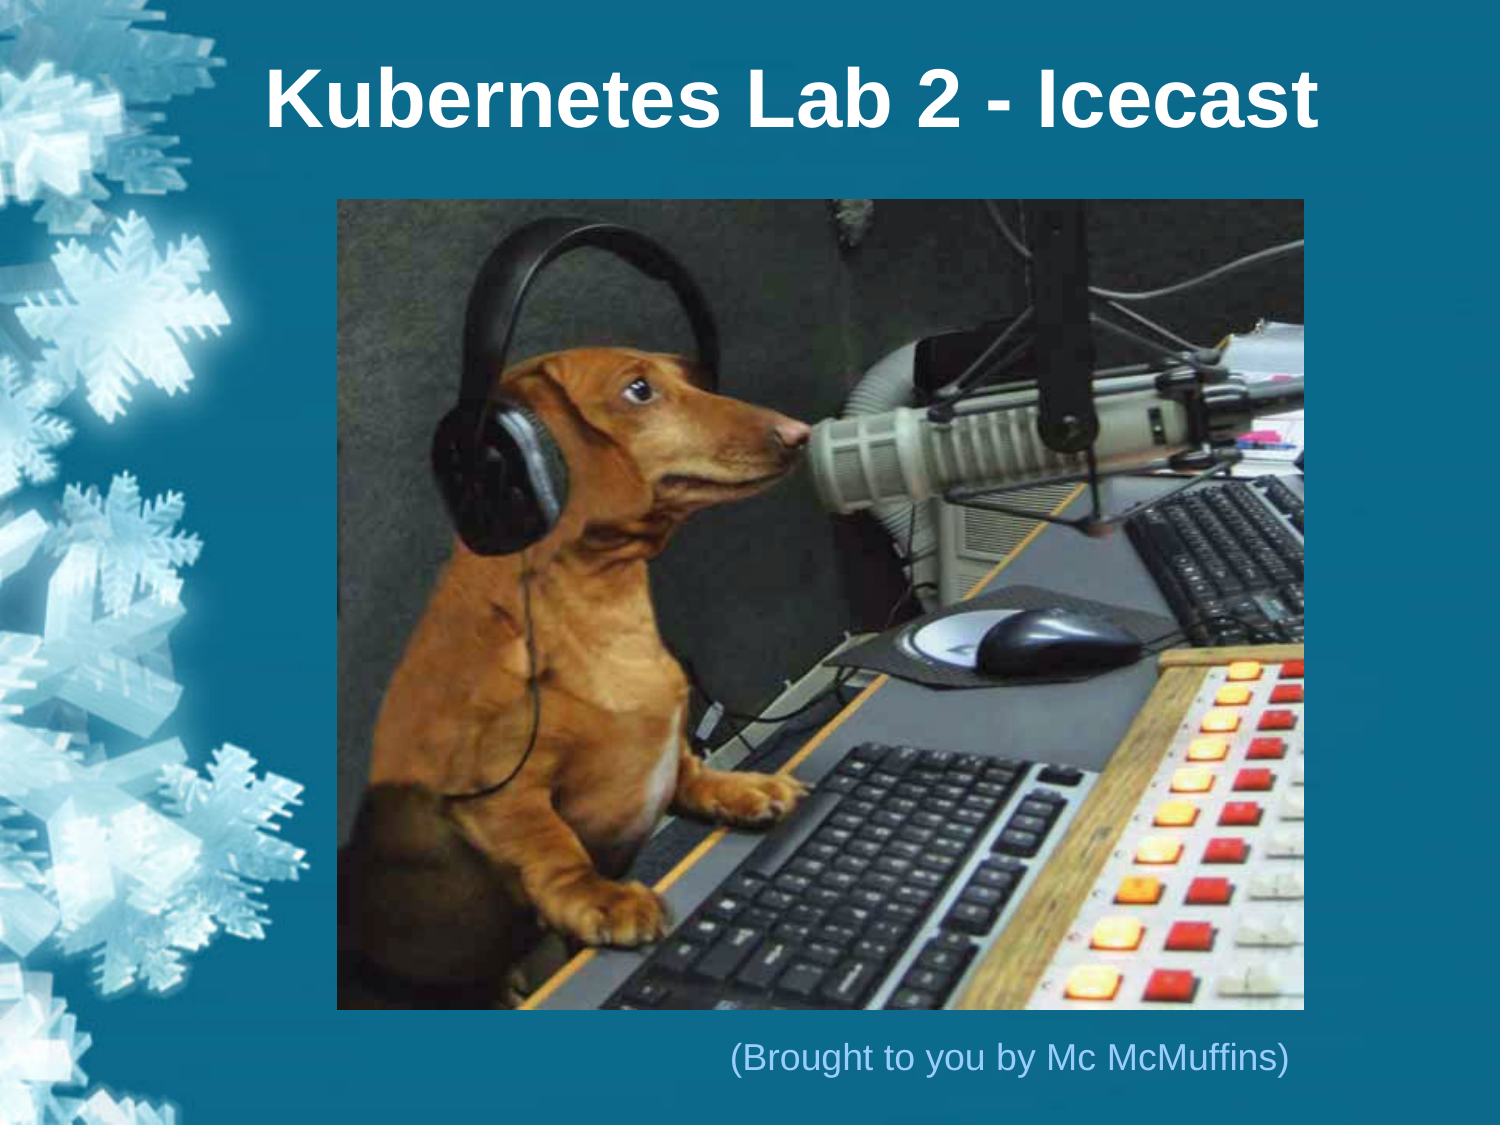

# Kubernetes Lab 2 - Icecast
(Brought to you by Mc McMuffins)